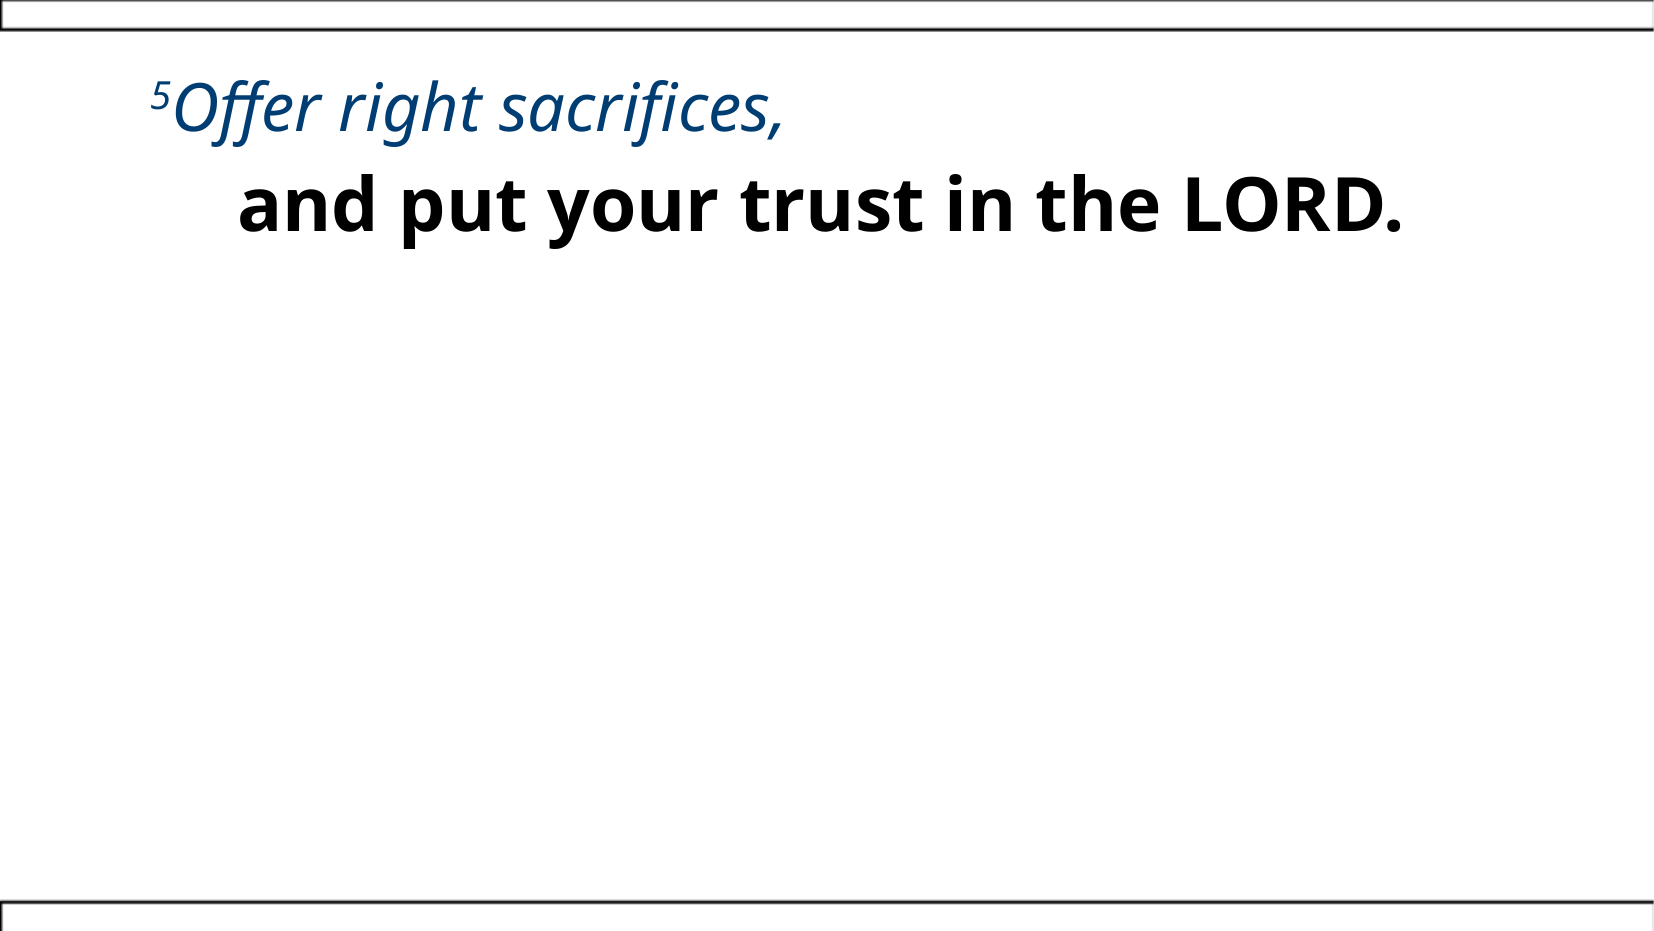

5Offer right sacrifices,
 and put your trust in the LORD.